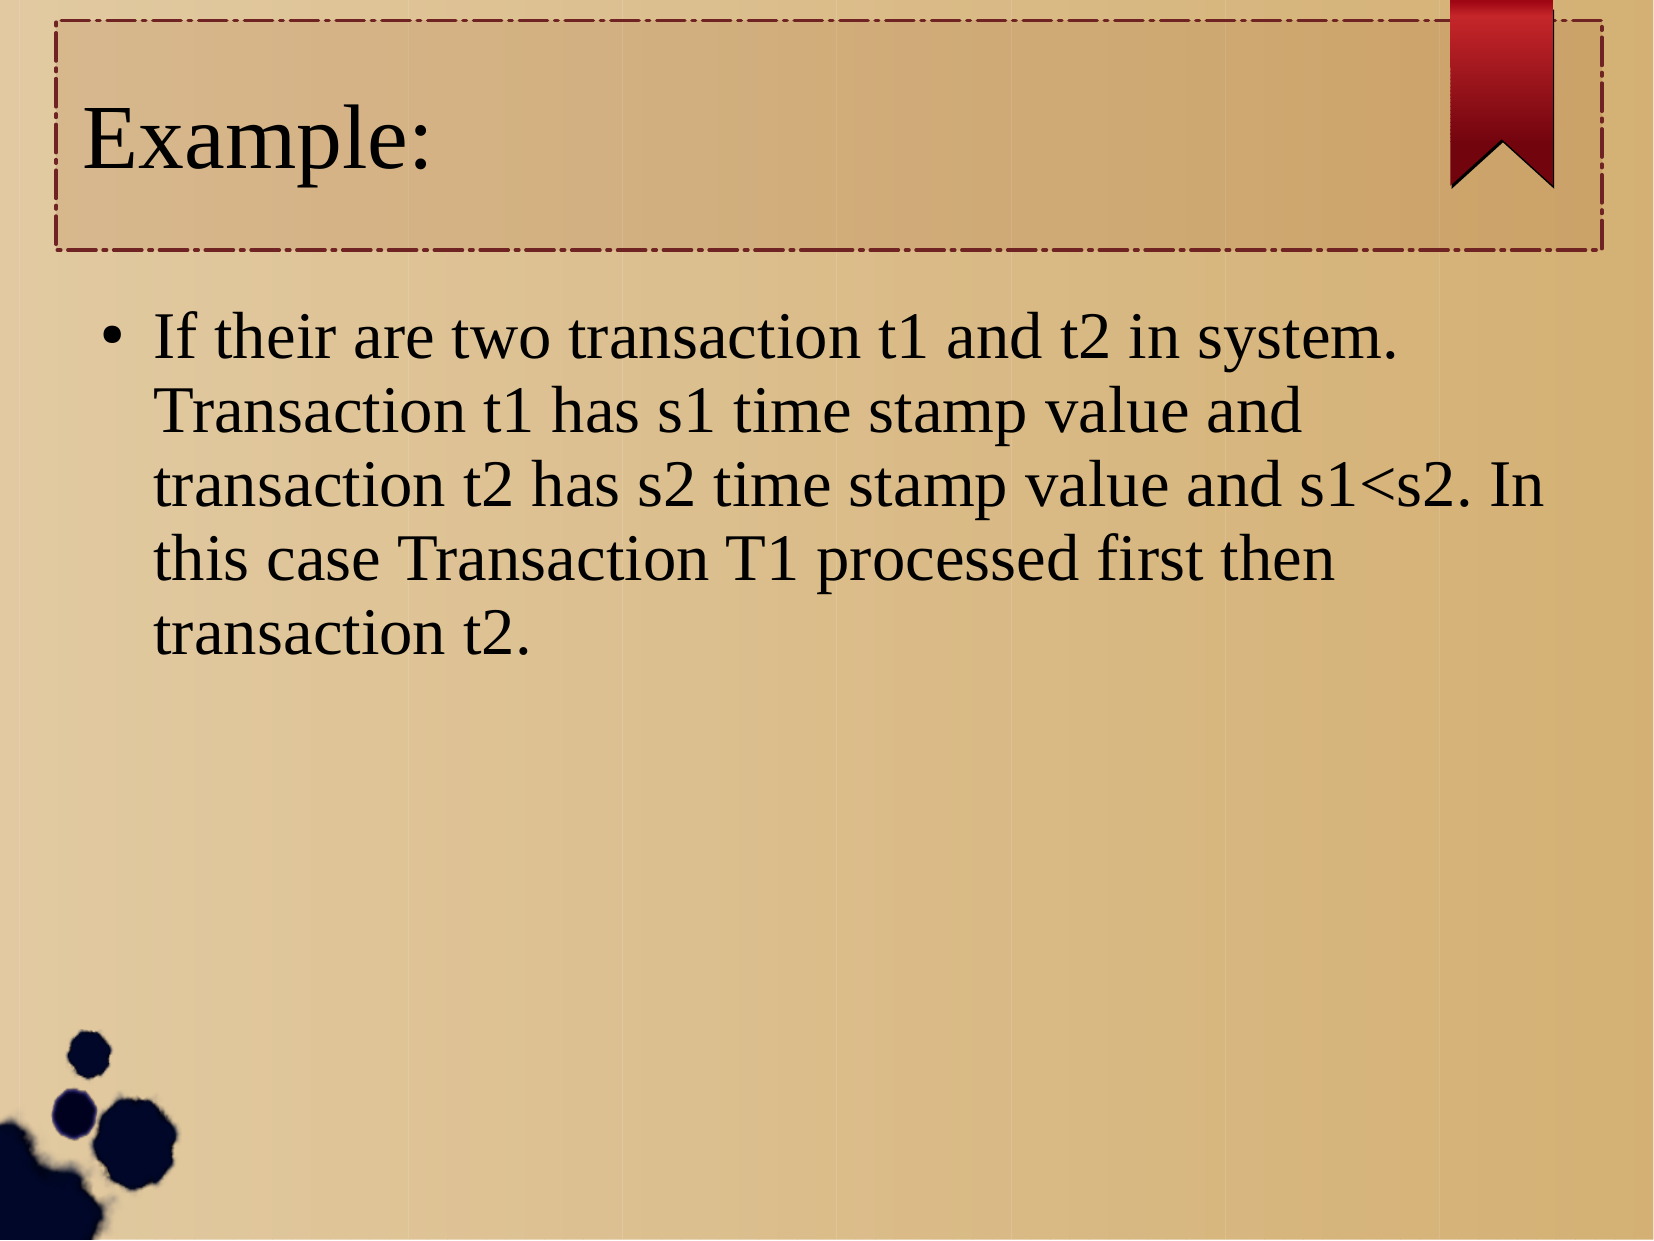

# Example:
If their are two transaction t1 and t2 in system. Transaction t1 has s1 time stamp value and transaction t2 has s2 time stamp value and s1<s2. In this case Transaction T1 processed first then transaction t2.